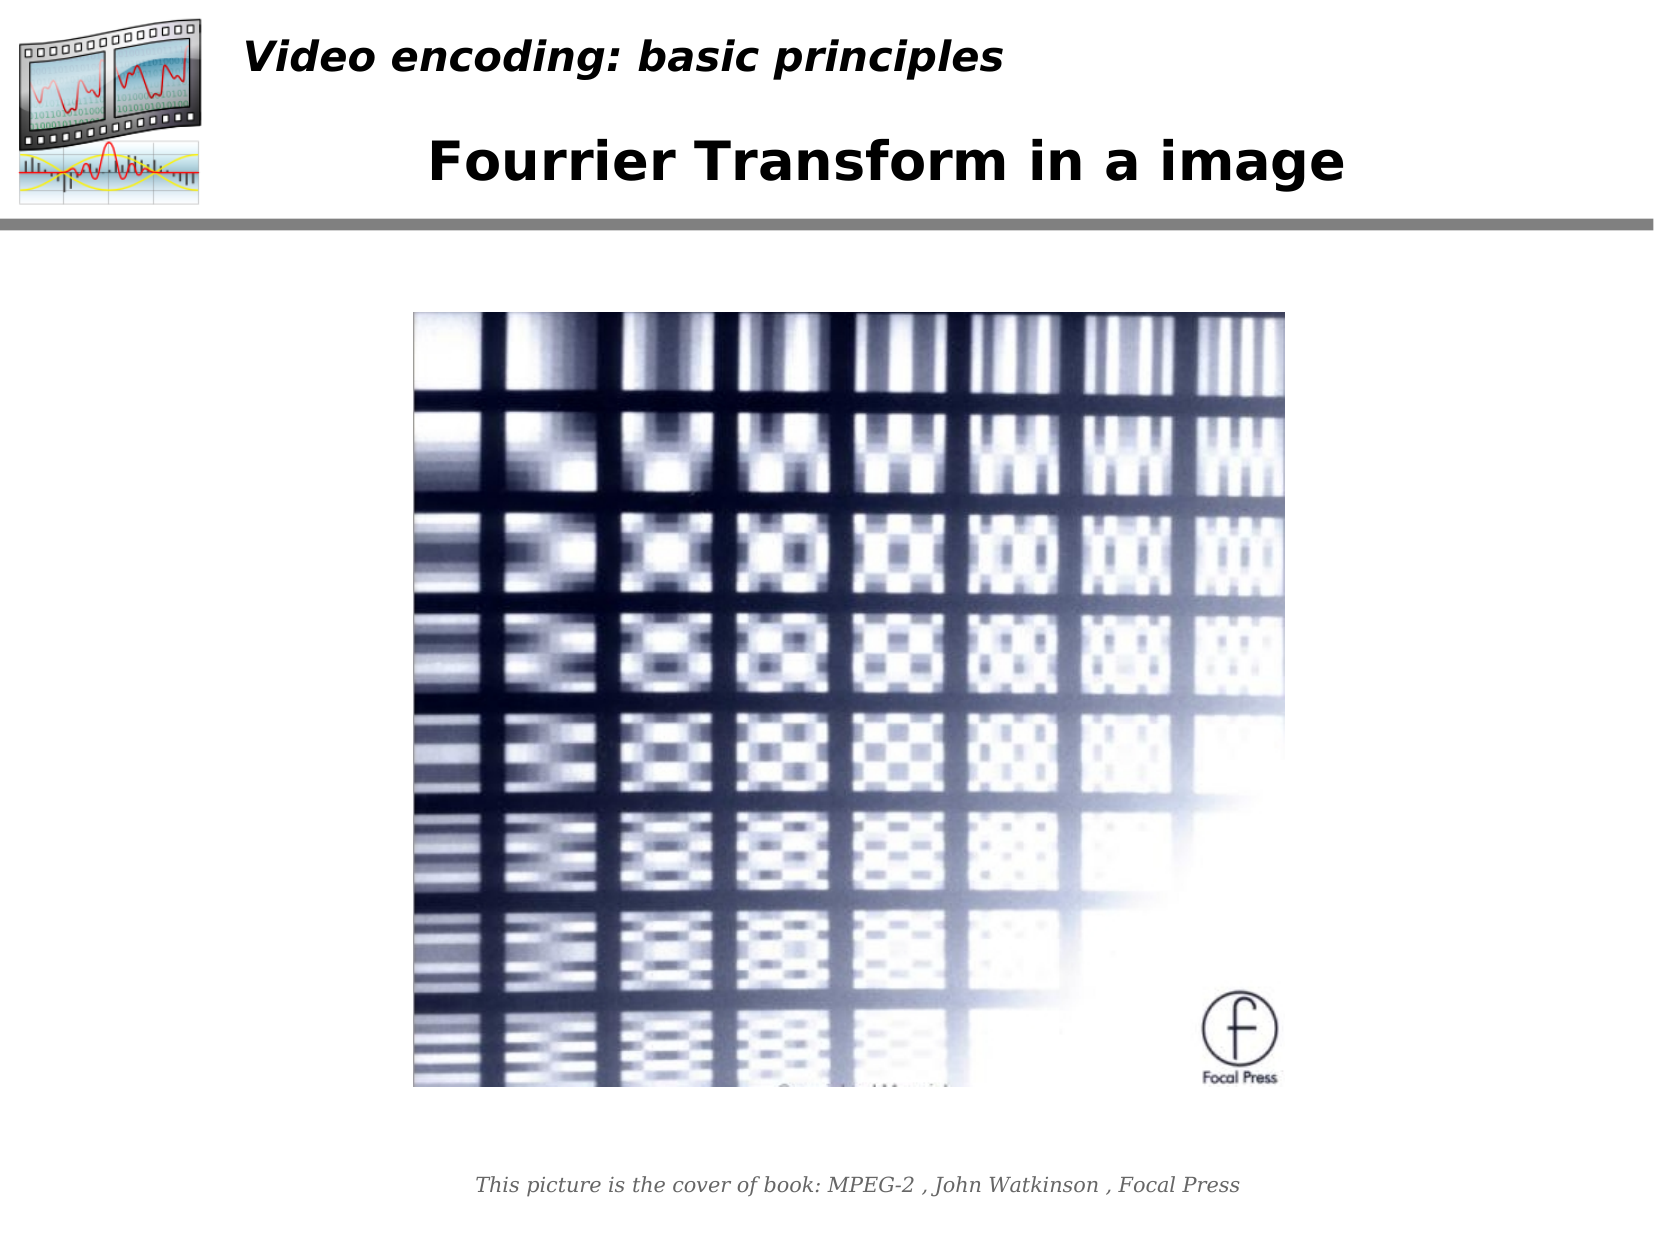

Video encoding: basic principles
Fourrier Transform in a image
This picture is the cover of book: MPEG-2 , John Watkinson , Focal Press